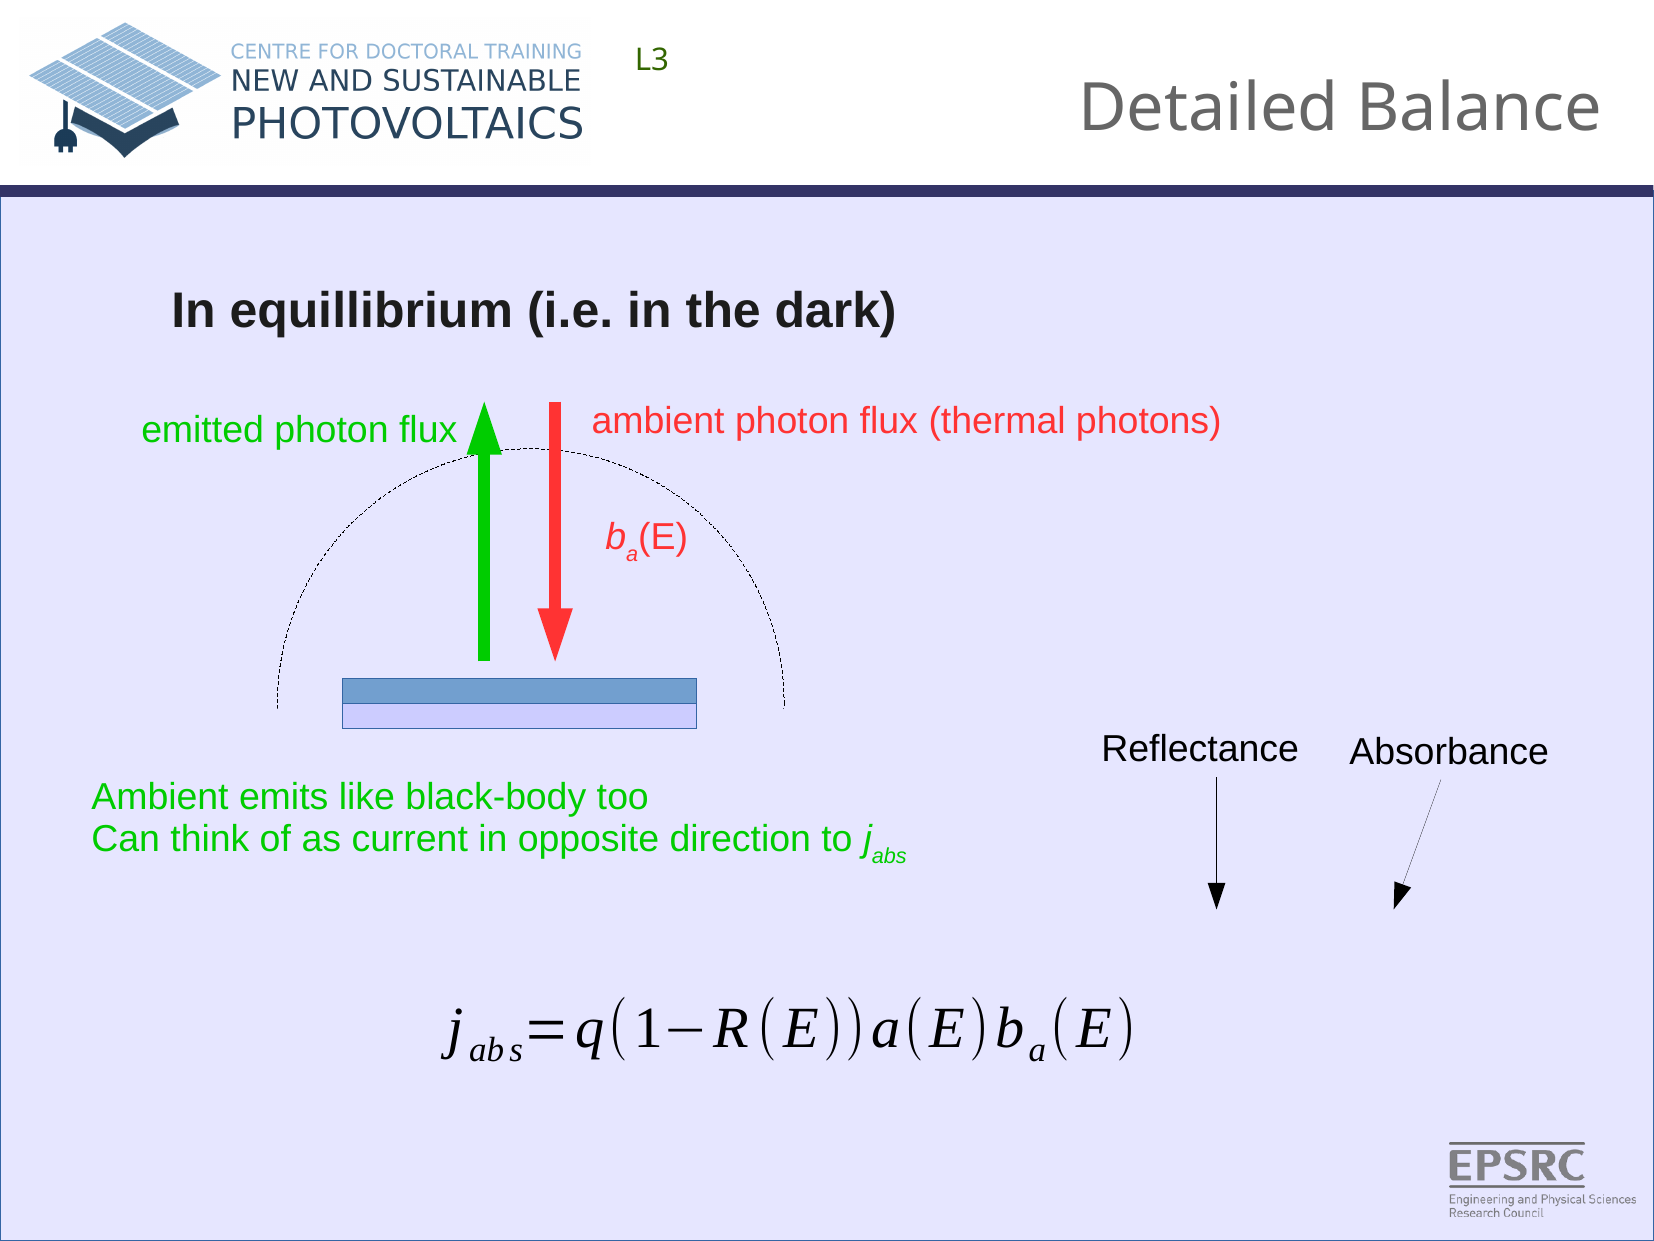

L3
Detailed Balance
In equillibrium (i.e. in the dark)
ambient photon flux (thermal photons)
emitted photon flux
ba(E)
Reflectance
Absorbance
Ambient emits like black-body too
Can think of as current in opposite direction to jabs